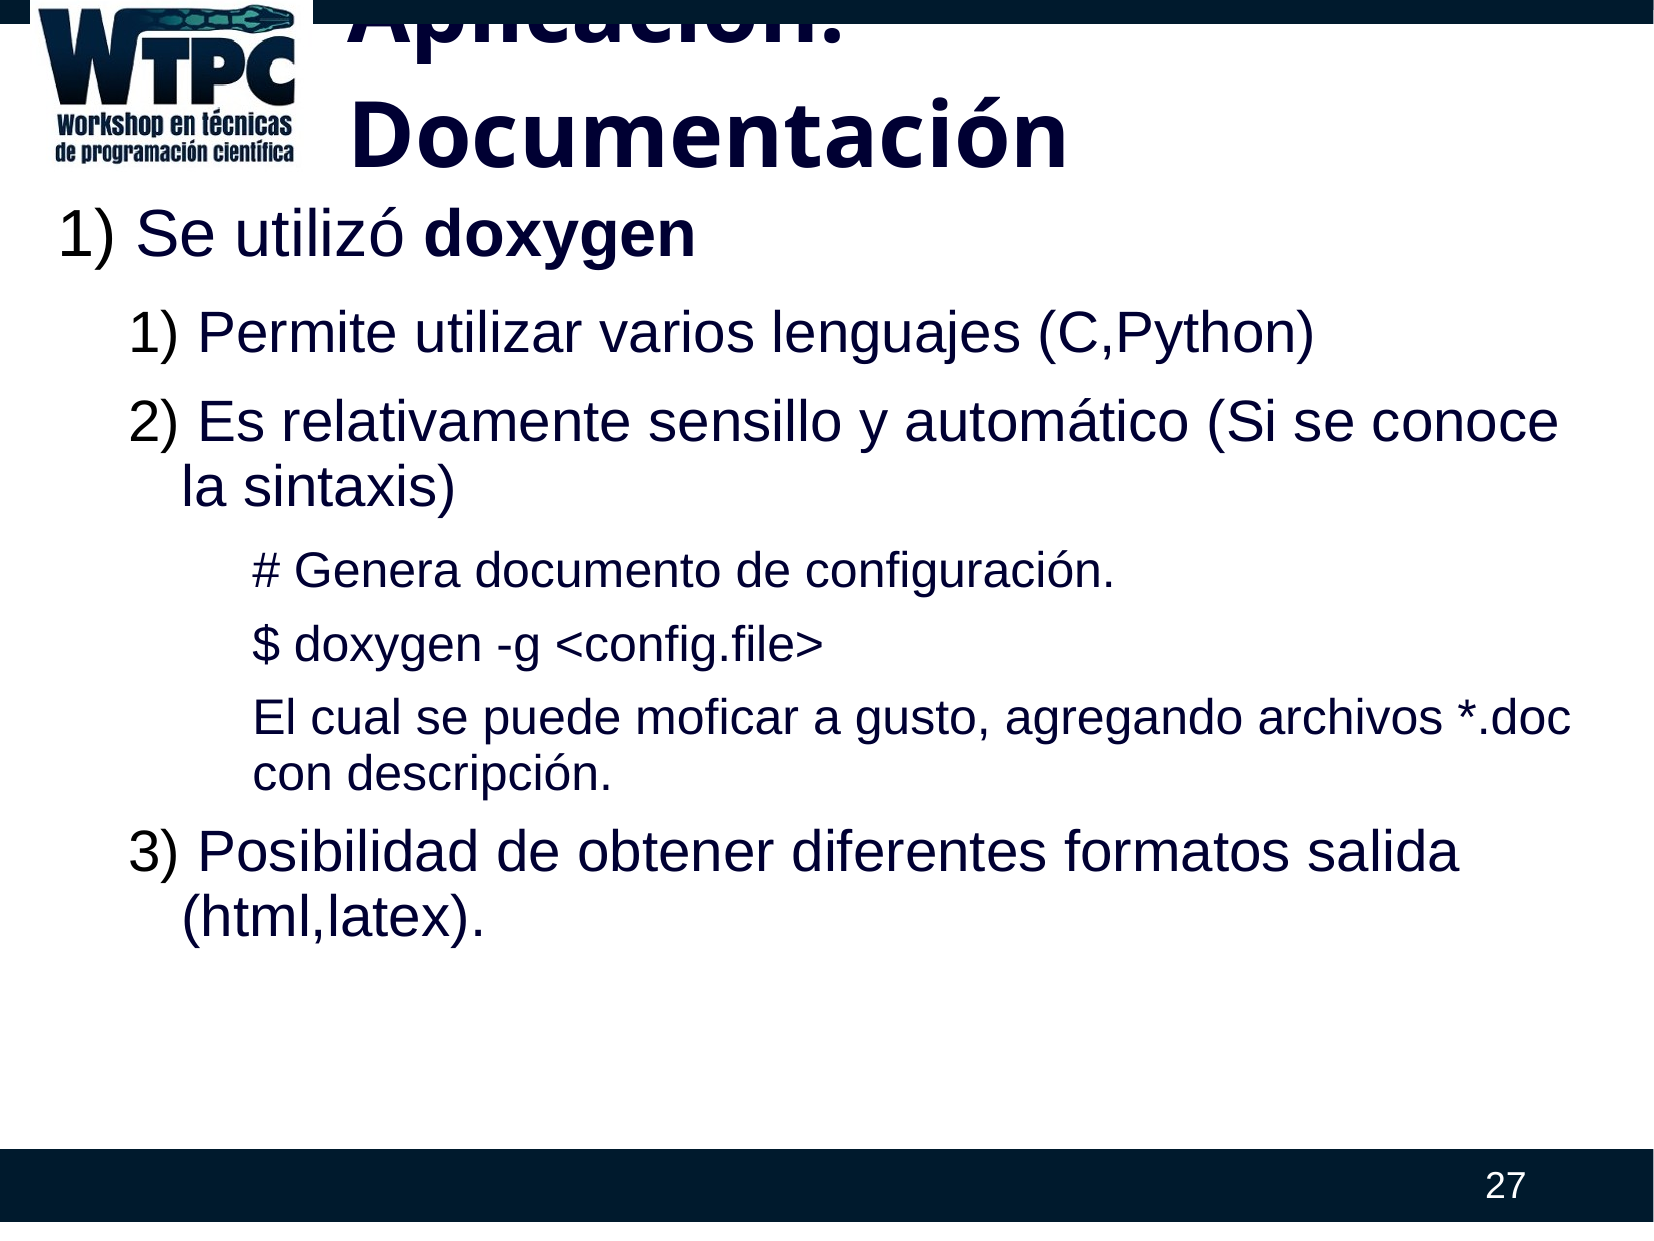

# Aplicacion: Documentación
 Se utilizó doxygen
 Permite utilizar varios lenguajes (C,Python)
 Es relativamente sensillo y automático (Si se conoce la sintaxis)
# Genera documento de configuración.
$ doxygen -g <config.file>
El cual se puede moficar a gusto, agregando archivos *.doc con descripción.
 Posibilidad de obtener diferentes formatos salida (html,latex).